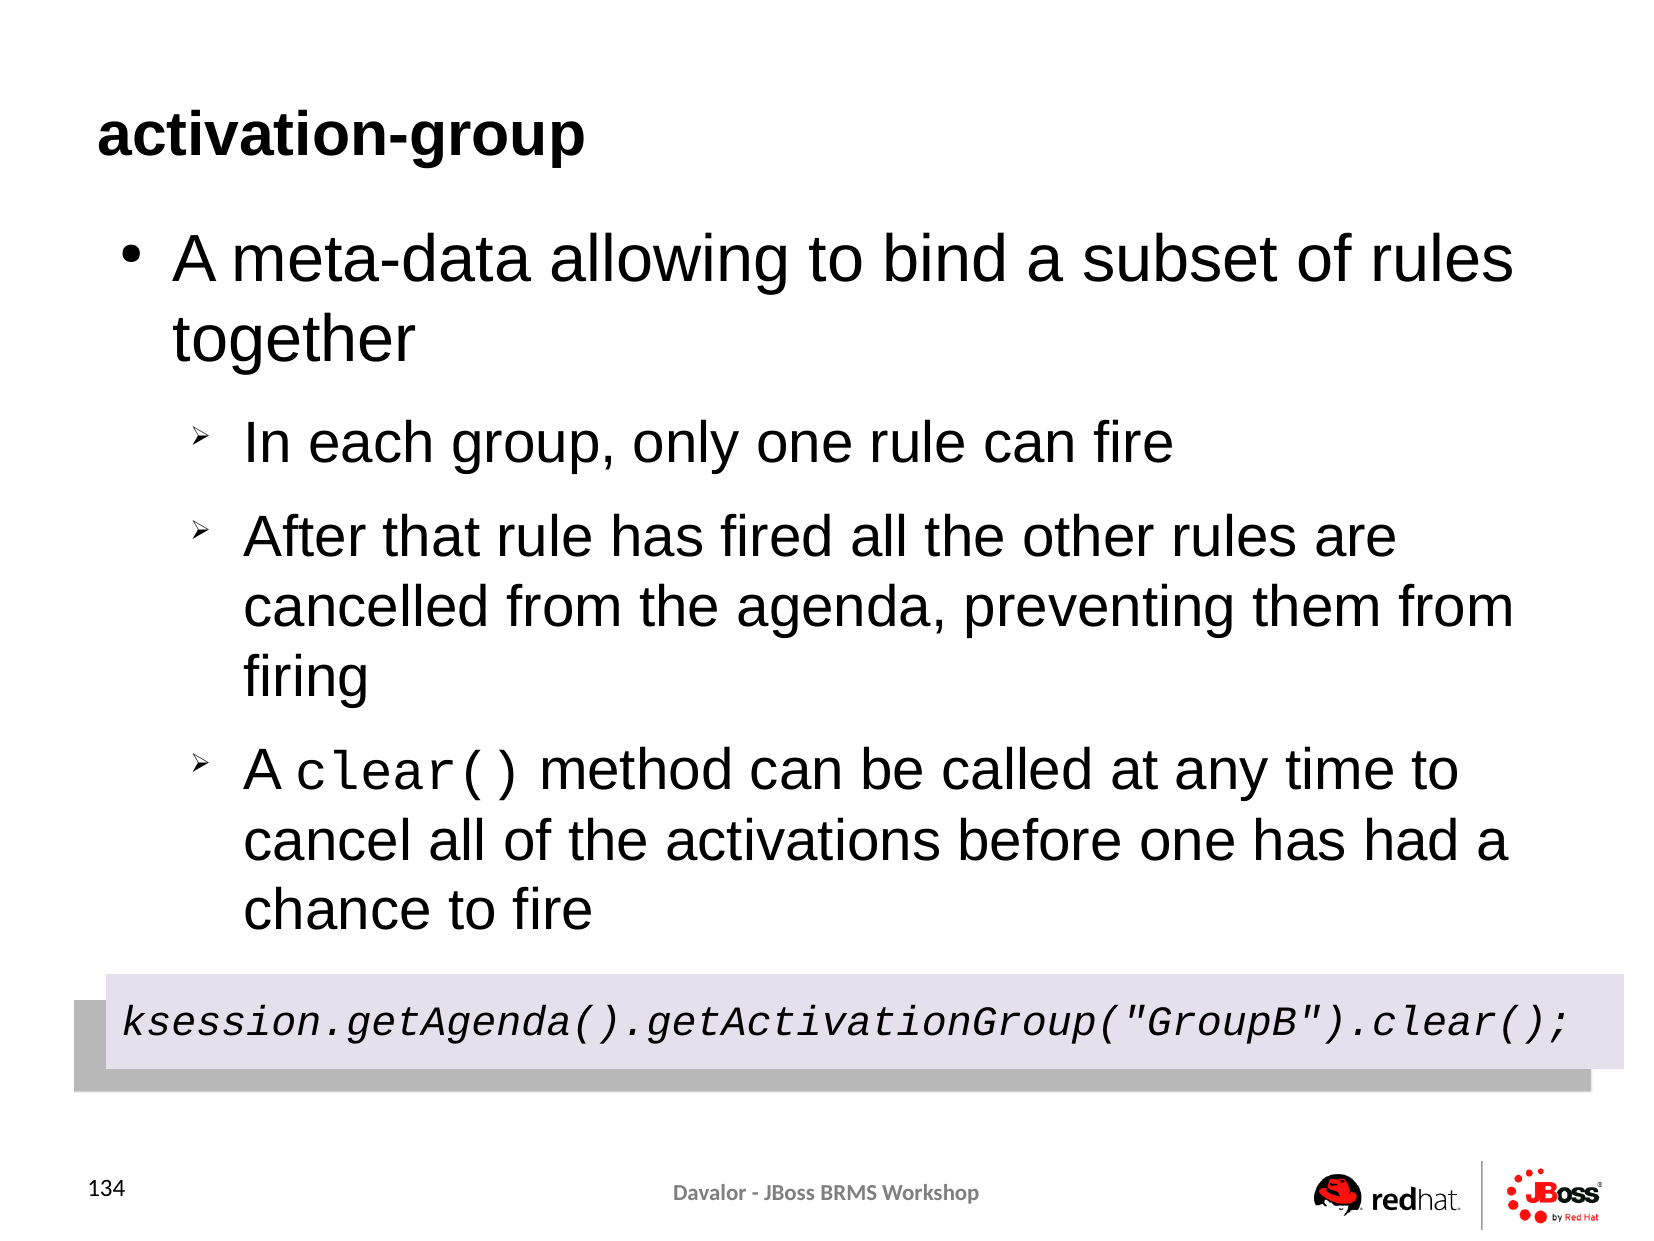

# activation-group
A meta-data allowing to bind a subset of rules together
In each group, only one rule can fire
After that rule has fired all the other rules are cancelled from the agenda, preventing them from firing
A clear() method can be called at any time to cancel all of the activations before one has had a chance to fire
ksession.getAgenda().getActivationGroup("GroupB").clear();